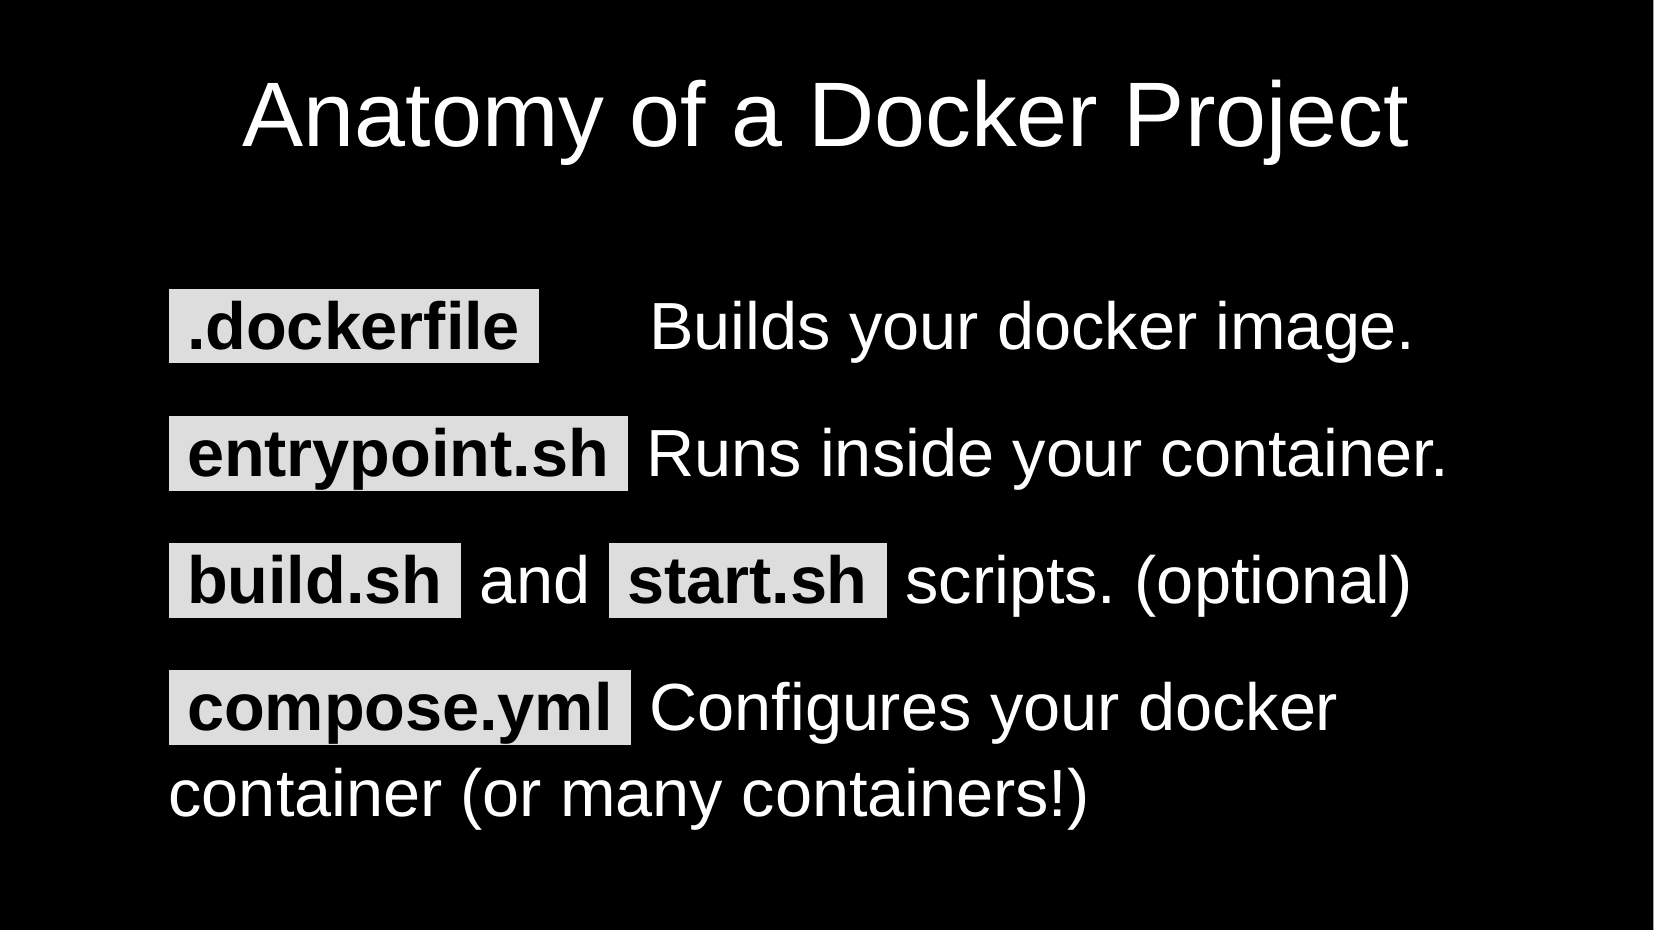

# Anatomy of a Docker Project
 .dockerfile Builds your docker image.
 entrypoint.sh Runs inside your container.
 build.sh and start.sh scripts. (optional)
 compose.yml Configures your docker container (or many containers!)